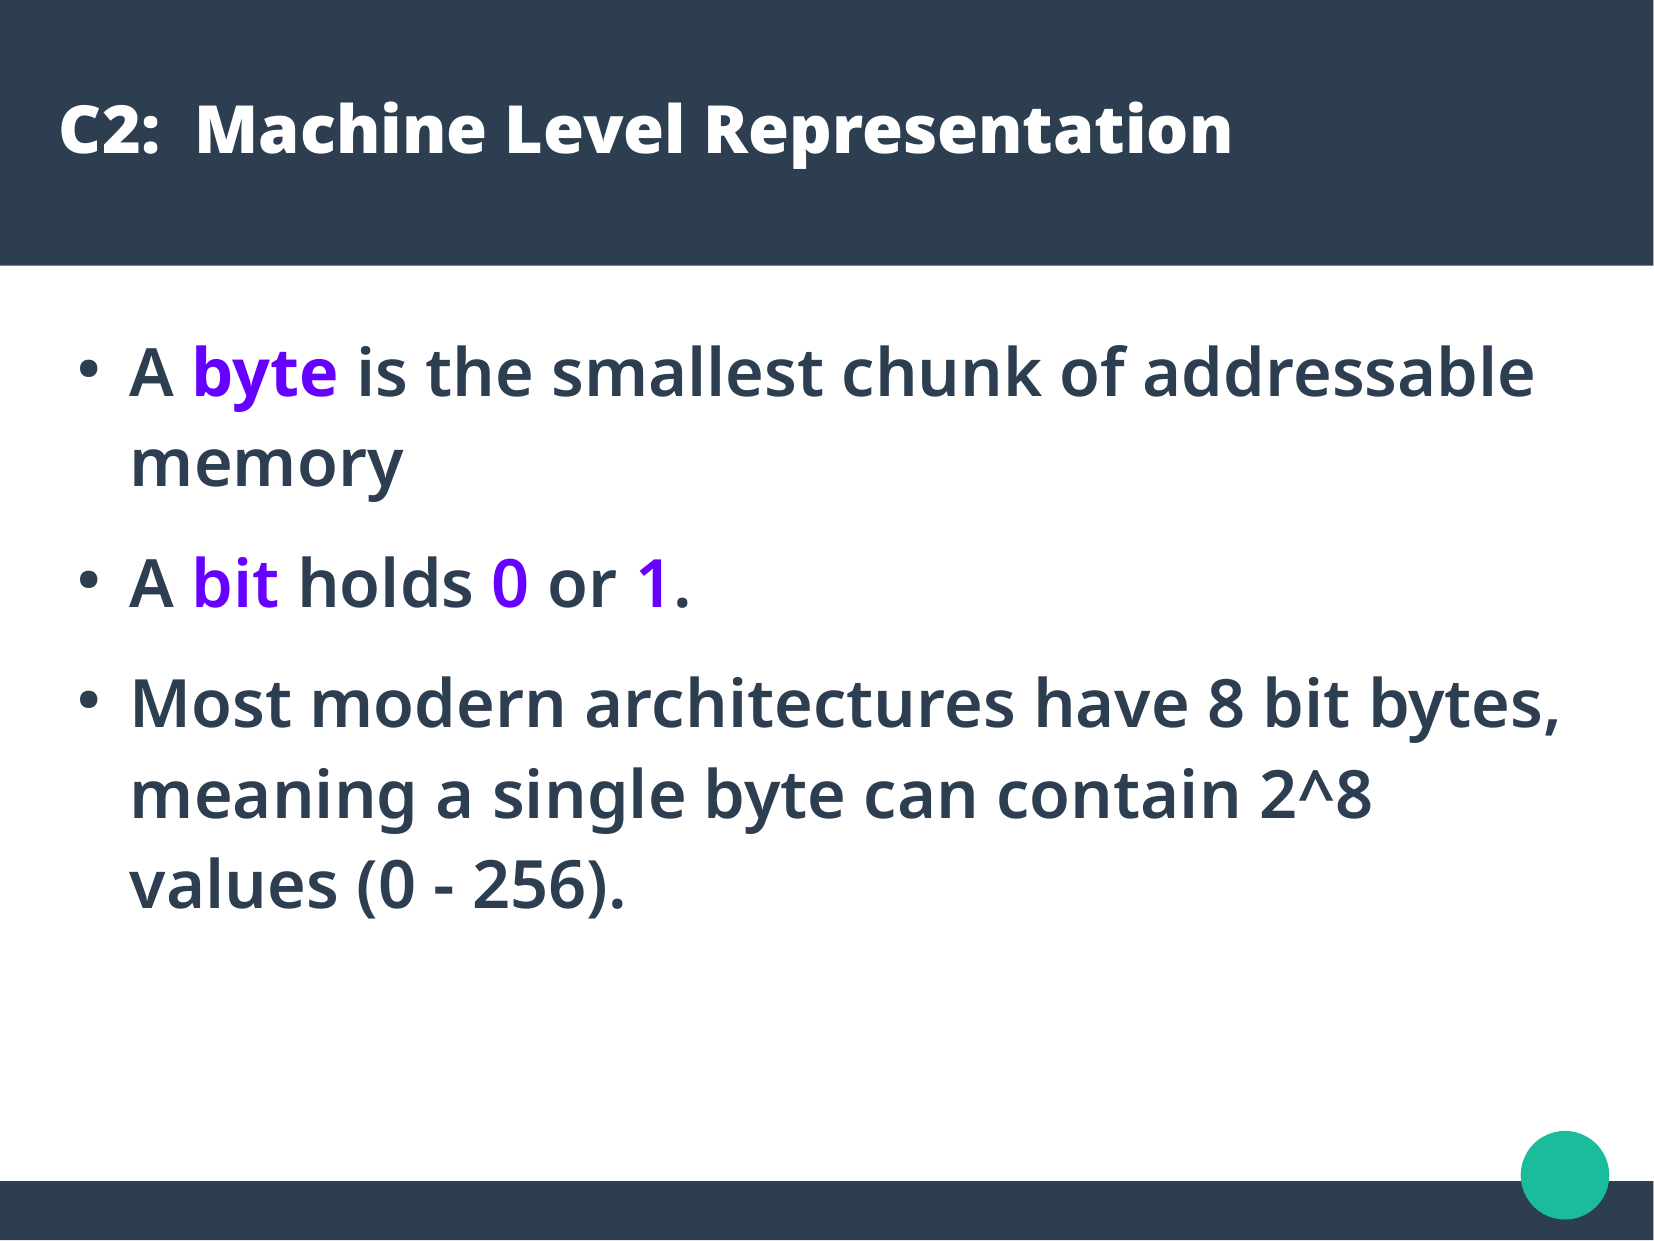

# C2: Machine Level Representation
A byte is the smallest chunk of addressable memory
A bit holds 0 or 1.
Most modern architectures have 8 bit bytes, meaning a single byte can contain 2^8 values (0 - 256).